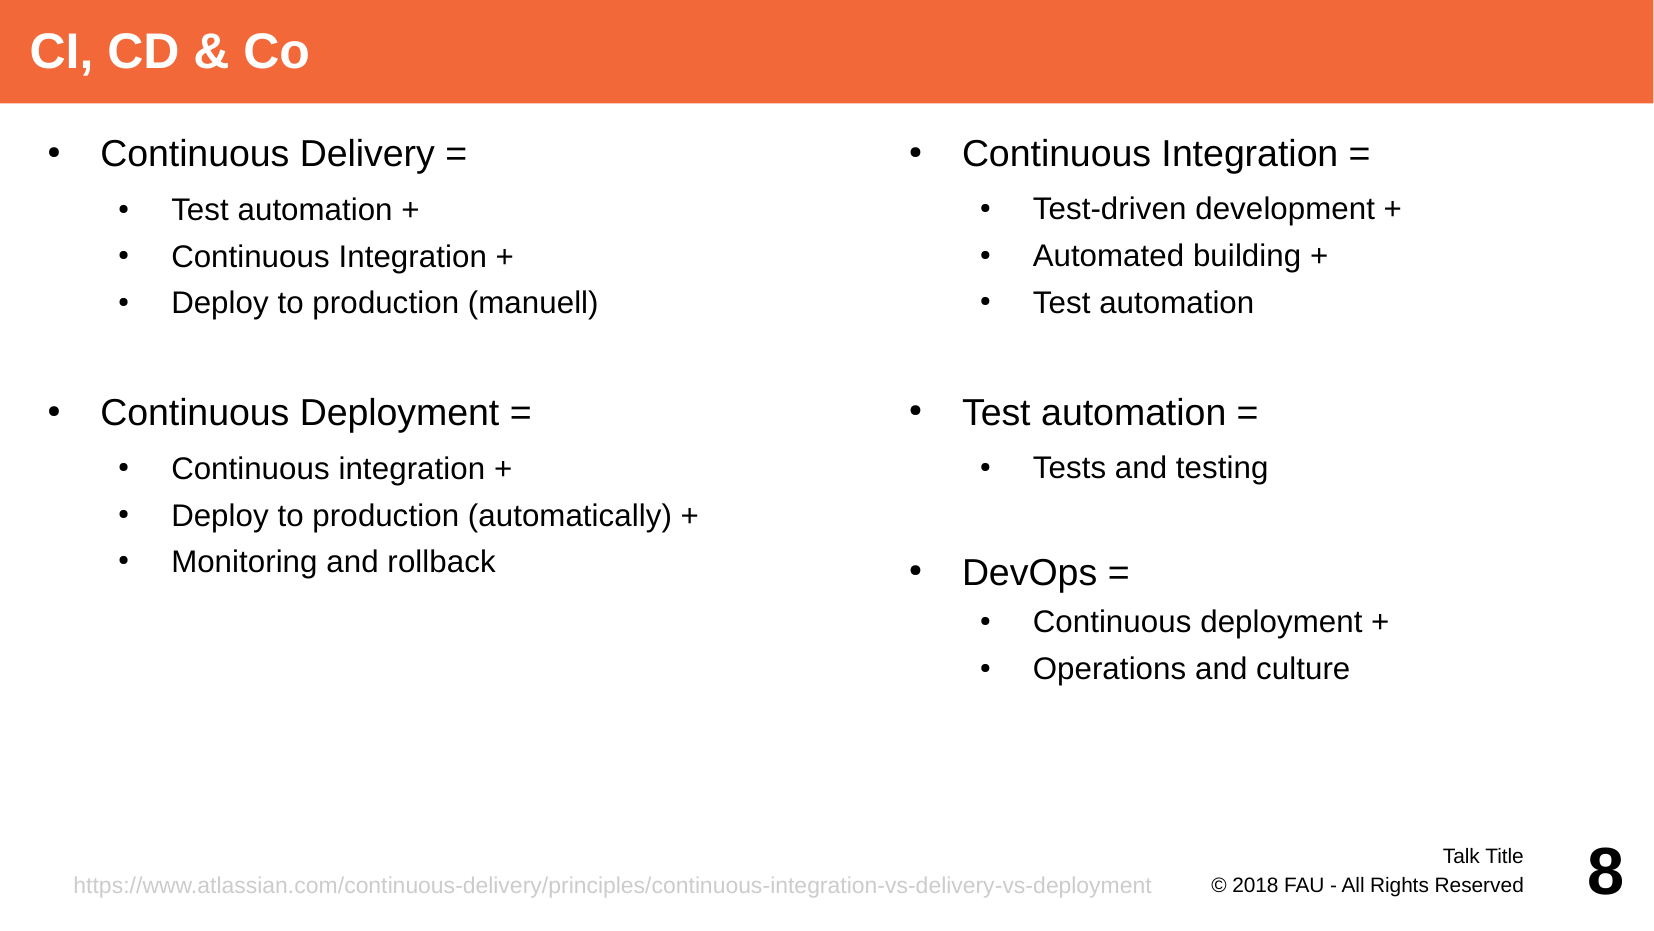

# CI, CD & Co
Continuous Integration =
Test-driven development +
Automated building +
Test automation
Test automation =
Tests and testing
DevOps =
Continuous deployment +
Operations and culture
Continuous Delivery =
Test automation +
Continuous Integration +
Deploy to production (manuell)
Continuous Deployment =
Continuous integration +
Deploy to production (automatically) +
Monitoring and rollback
Talk Title
8
https://www.atlassian.com/continuous-delivery/principles/continuous-integration-vs-delivery-vs-deployment
© 2018 FAU - All Rights Reserved